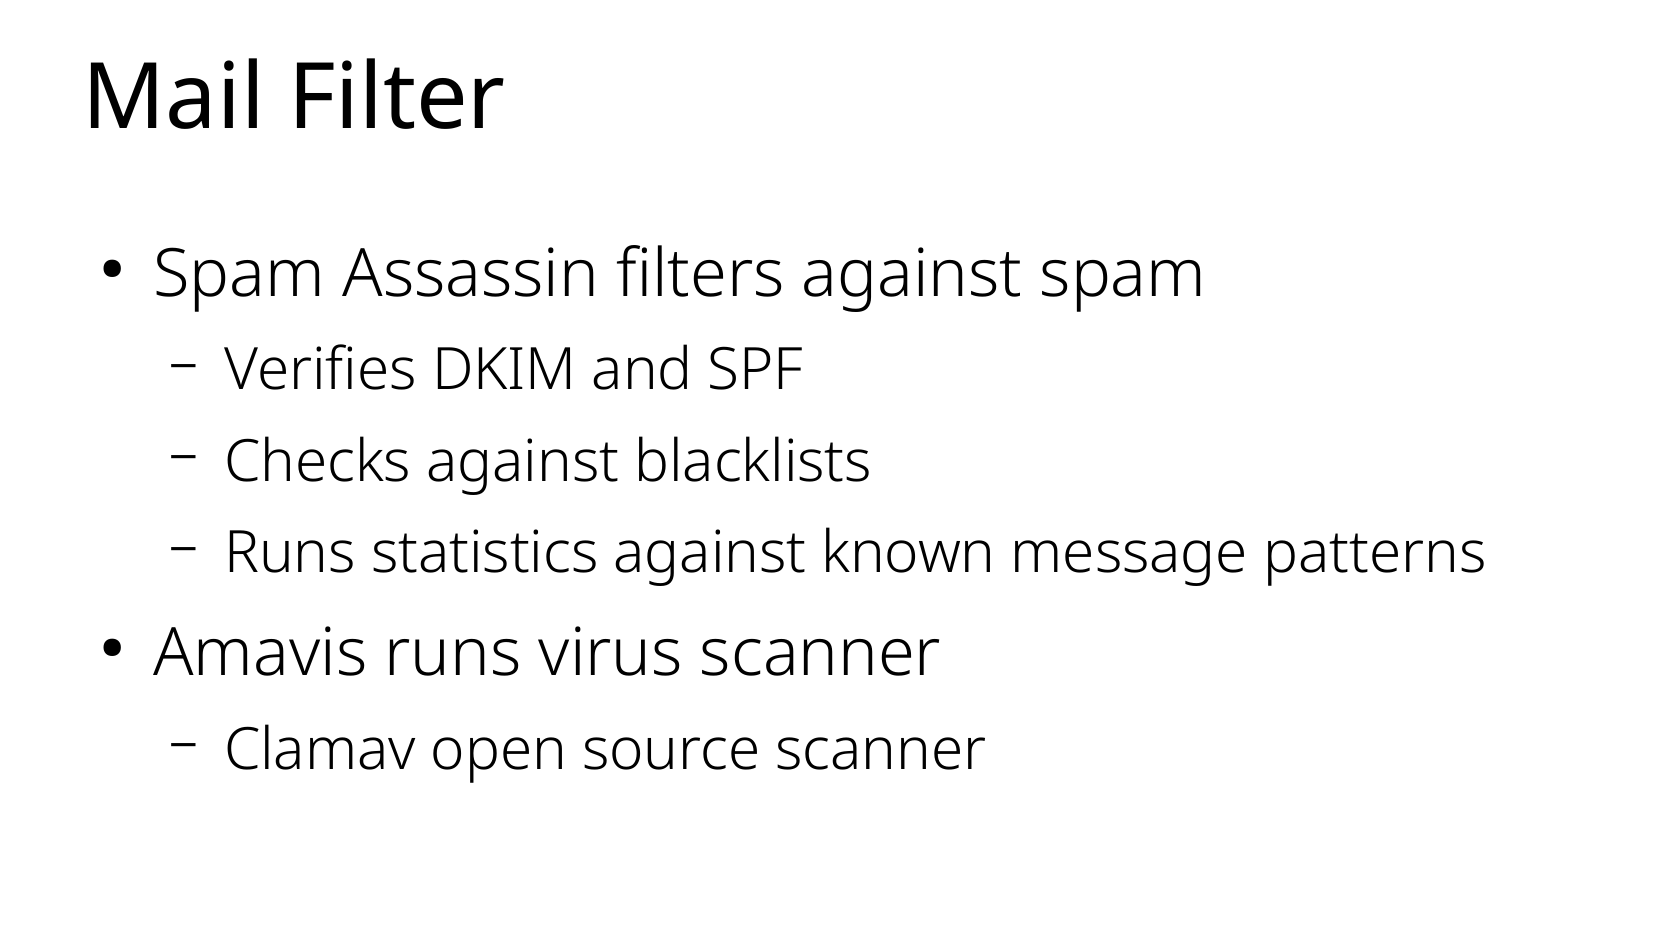

# Mail Filter
Spam Assassin filters against spam
Verifies DKIM and SPF
Checks against blacklists
Runs statistics against known message patterns
Amavis runs virus scanner
Clamav open source scanner